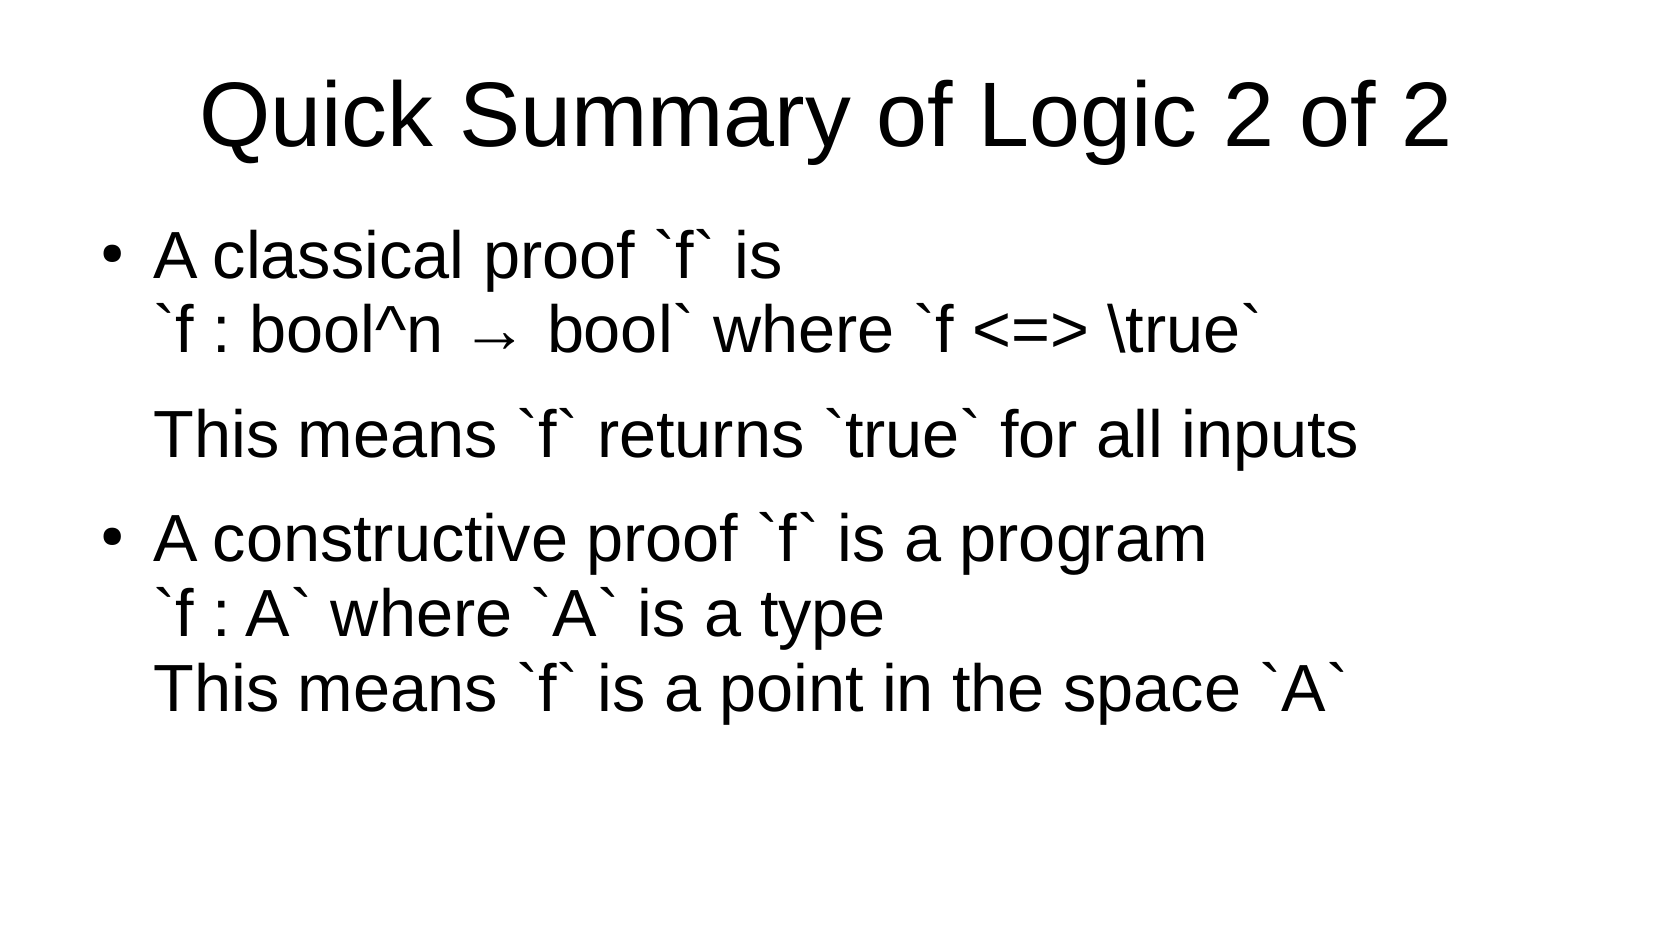

# Quick Summary of Logic 2 of 2
A classical proof `f` is
`f : bool^n → bool` where `f <=> \true`
This means `f` returns `true` for all inputs
A constructive proof `f` is a program
`f : A` where `A` is a type
This means `f` is a point in the space `A`